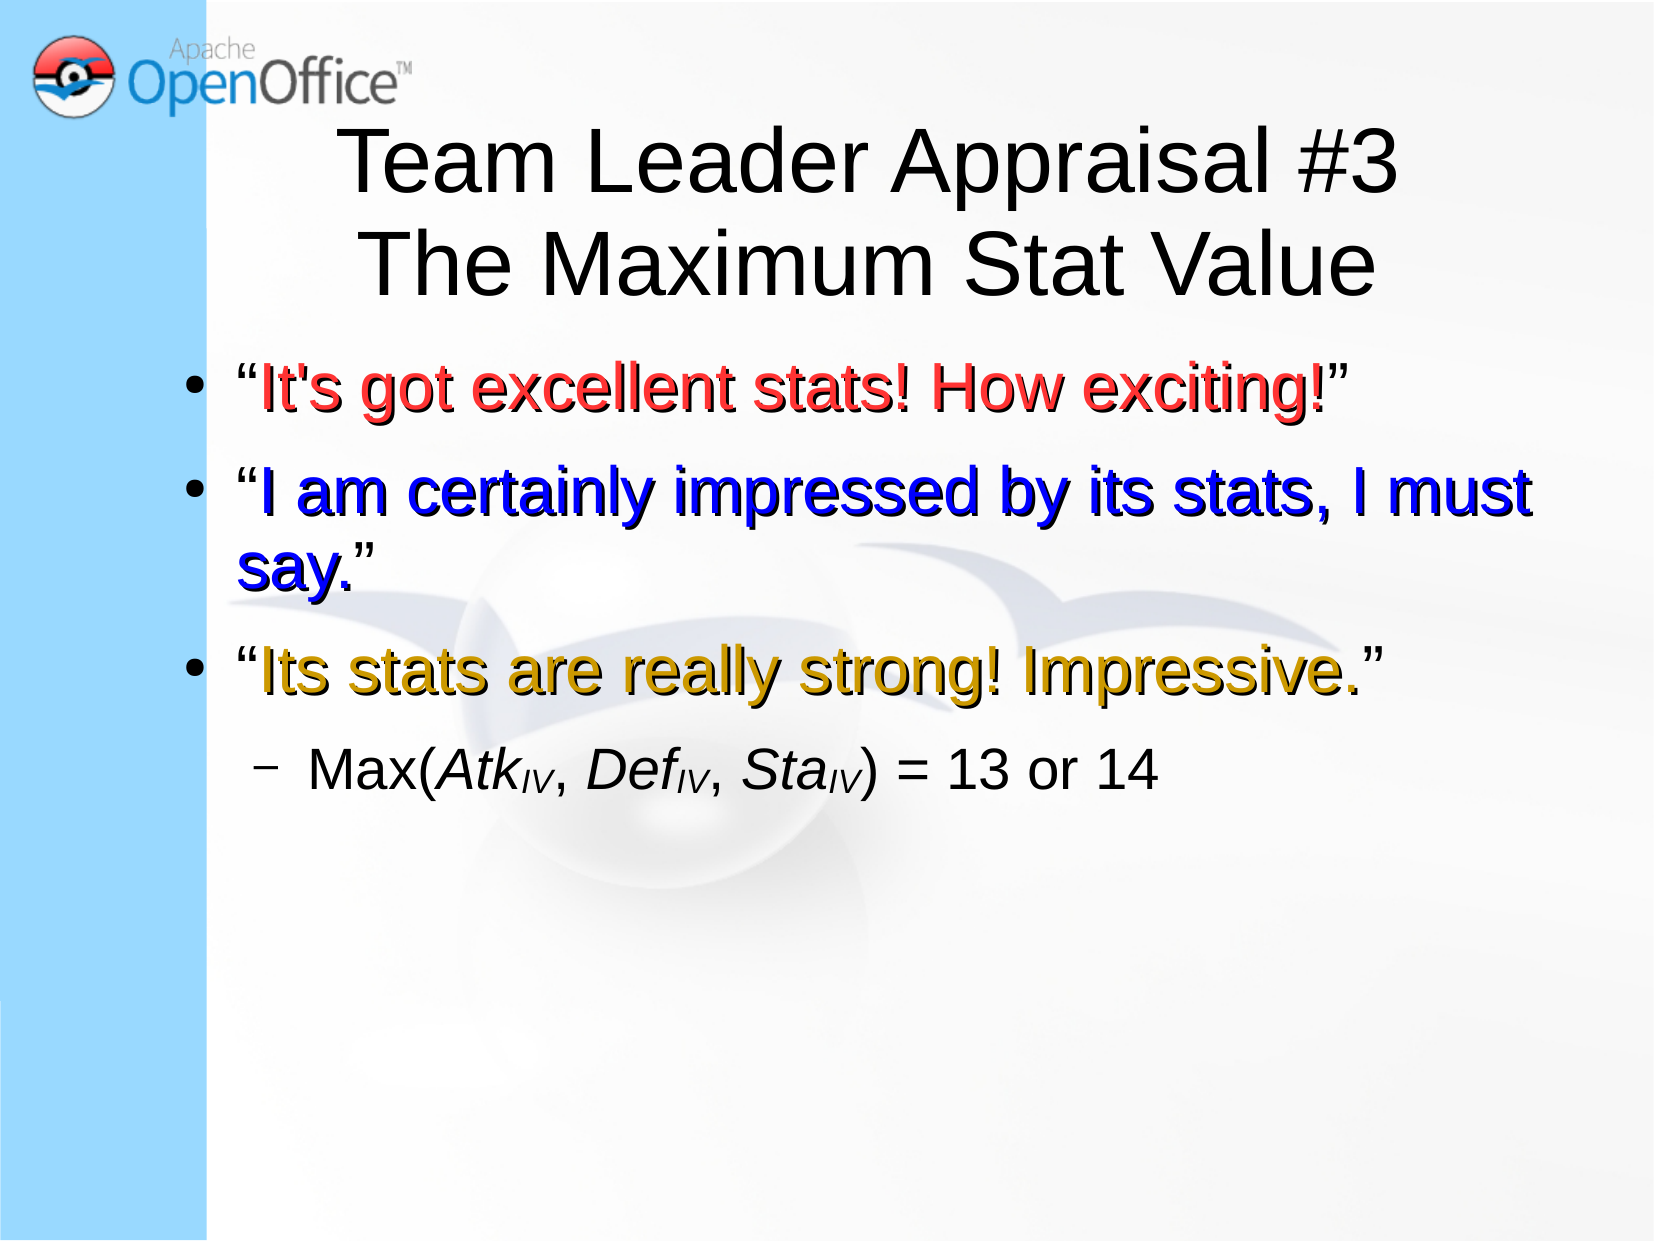

# Team Leader Appraisal #3 The Maximum Stat Value
“It's got excellent stats! How exciting!”
“I am certainly impressed by its stats, I must say.”
“Its stats are really strong! Impressive.”
Max(AtkIV, DefIV, StaIV) = 13 or 14